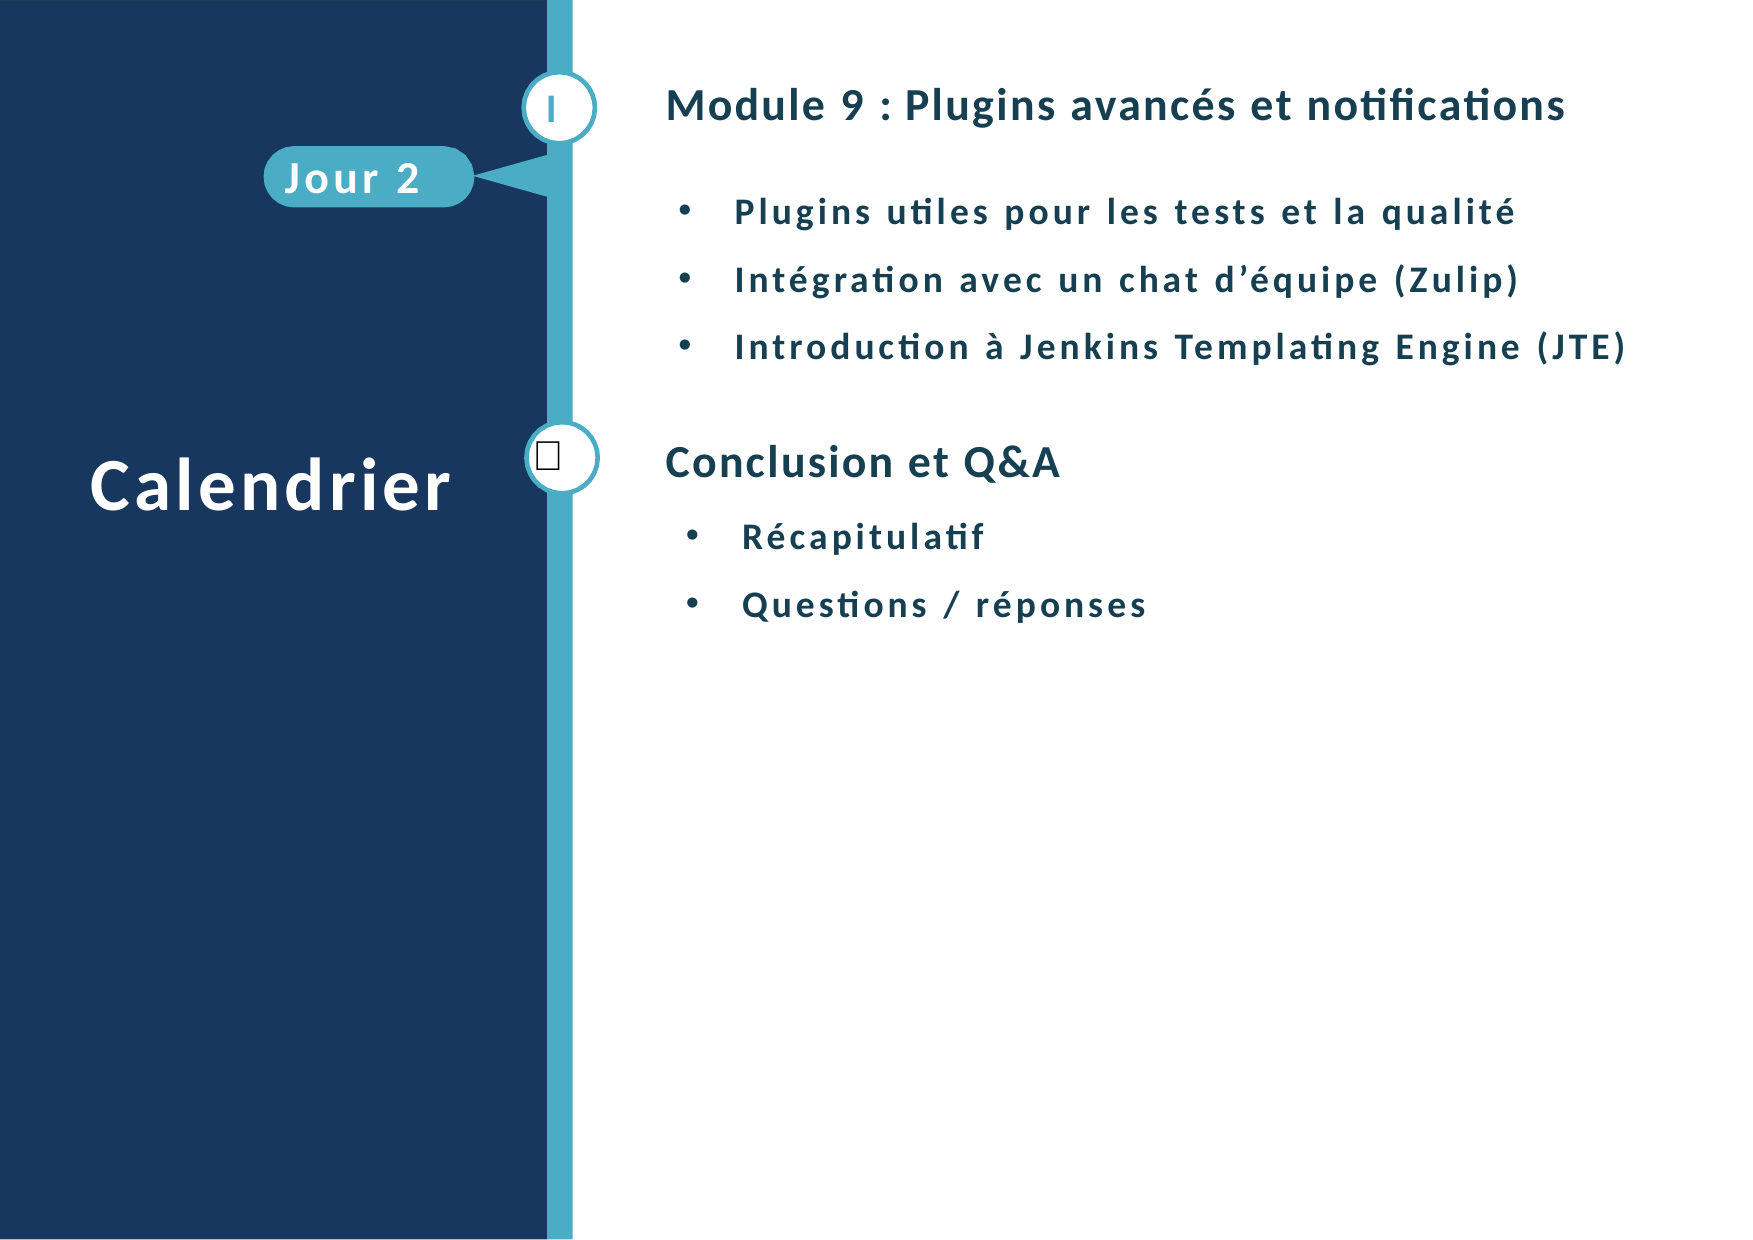

Module 9 : Plugins avancés et notifications
I
Jour 2
Plugins utiles pour les tests et la qualité
Intégration avec un chat d’équipe (Zulip)
Introduction à Jenkins Templating Engine (JTE)
📌
Conclusion et Q&A
Calendrier
Récapitulatif
Questions / réponses